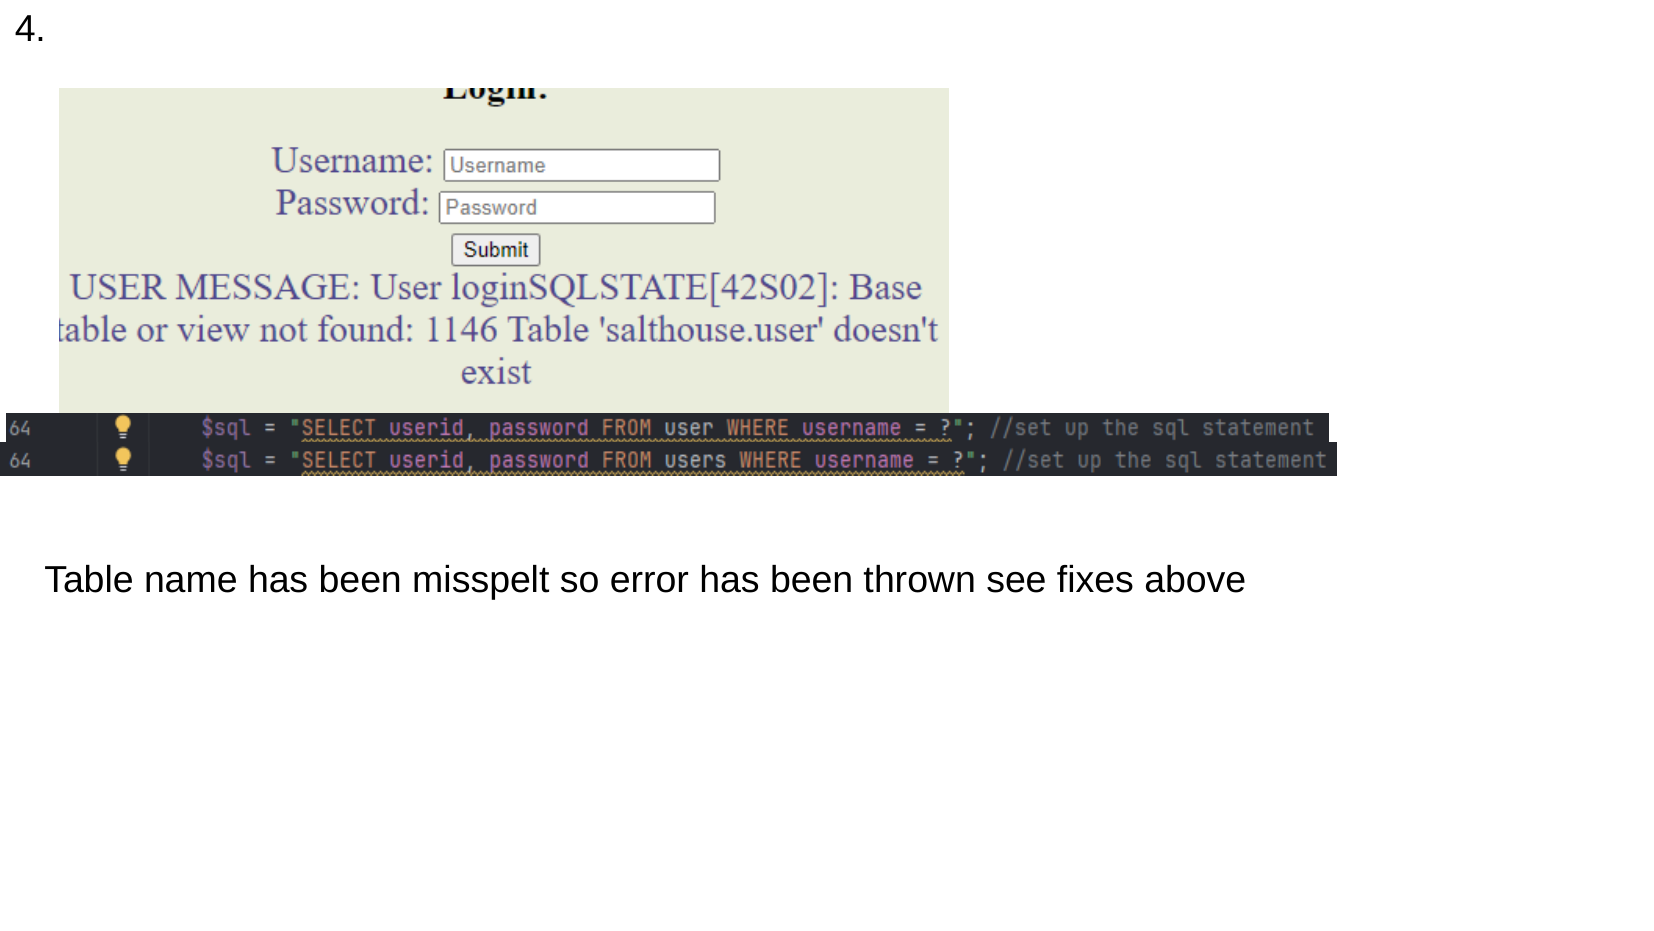

4.
Table name has been misspelt so error has been thrown see fixes above